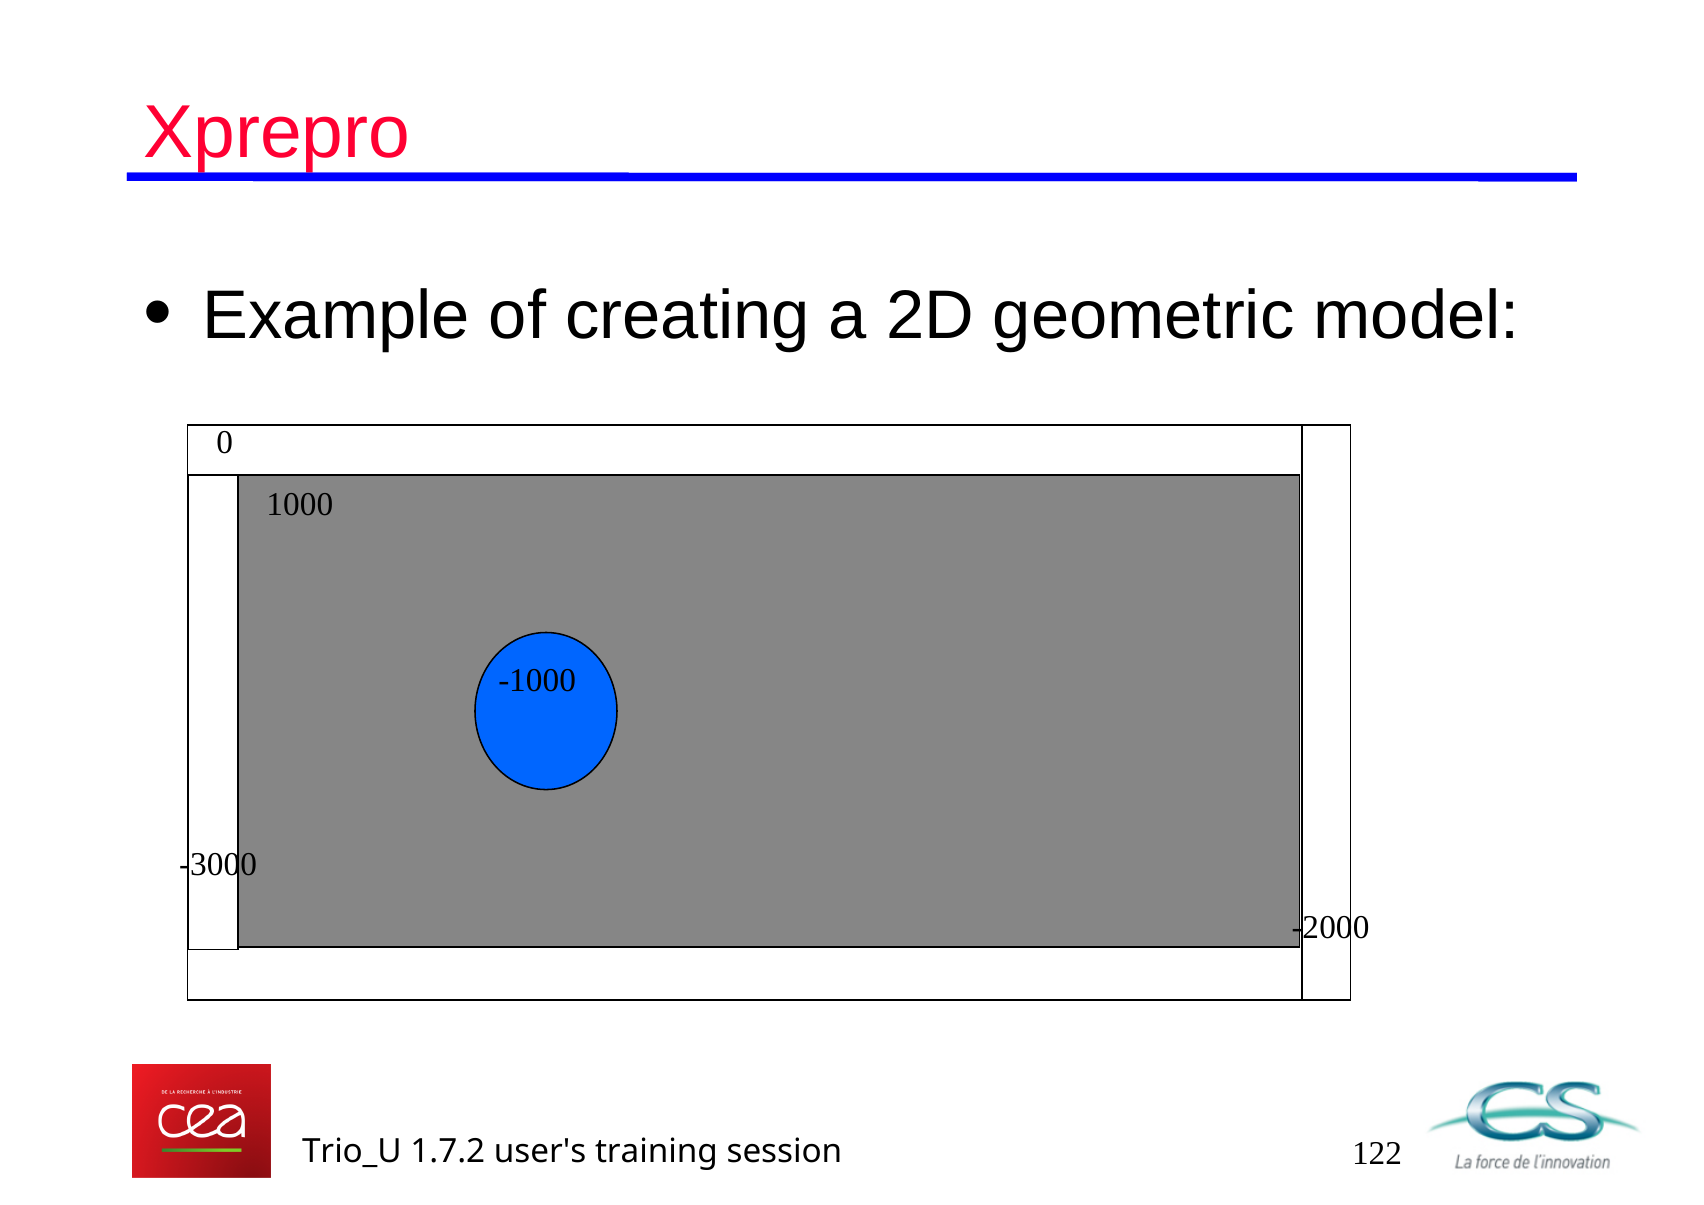

# Xprepro
Example of creating a 2D geometric model:
0
-2000
-3000
1000
-1000
Trio_U 1.7.2 user's training session
122